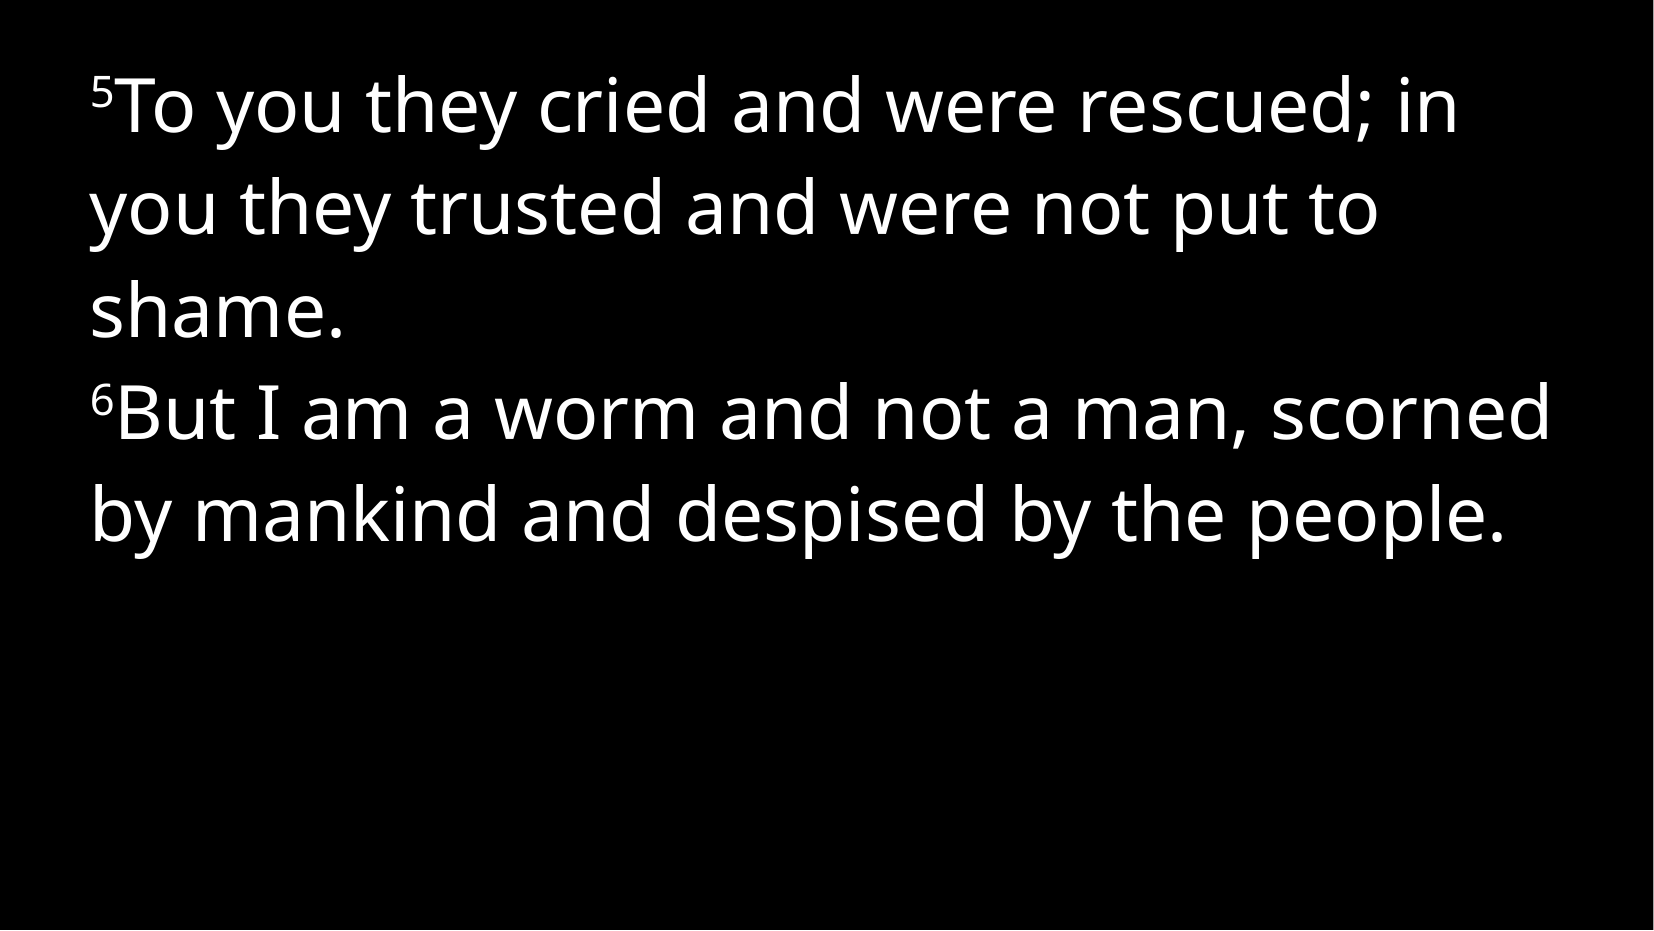

5To you they cried and were rescued; in you they trusted and were not put to shame.
6But I am a worm and not a man, scorned by mankind and despised by the people.